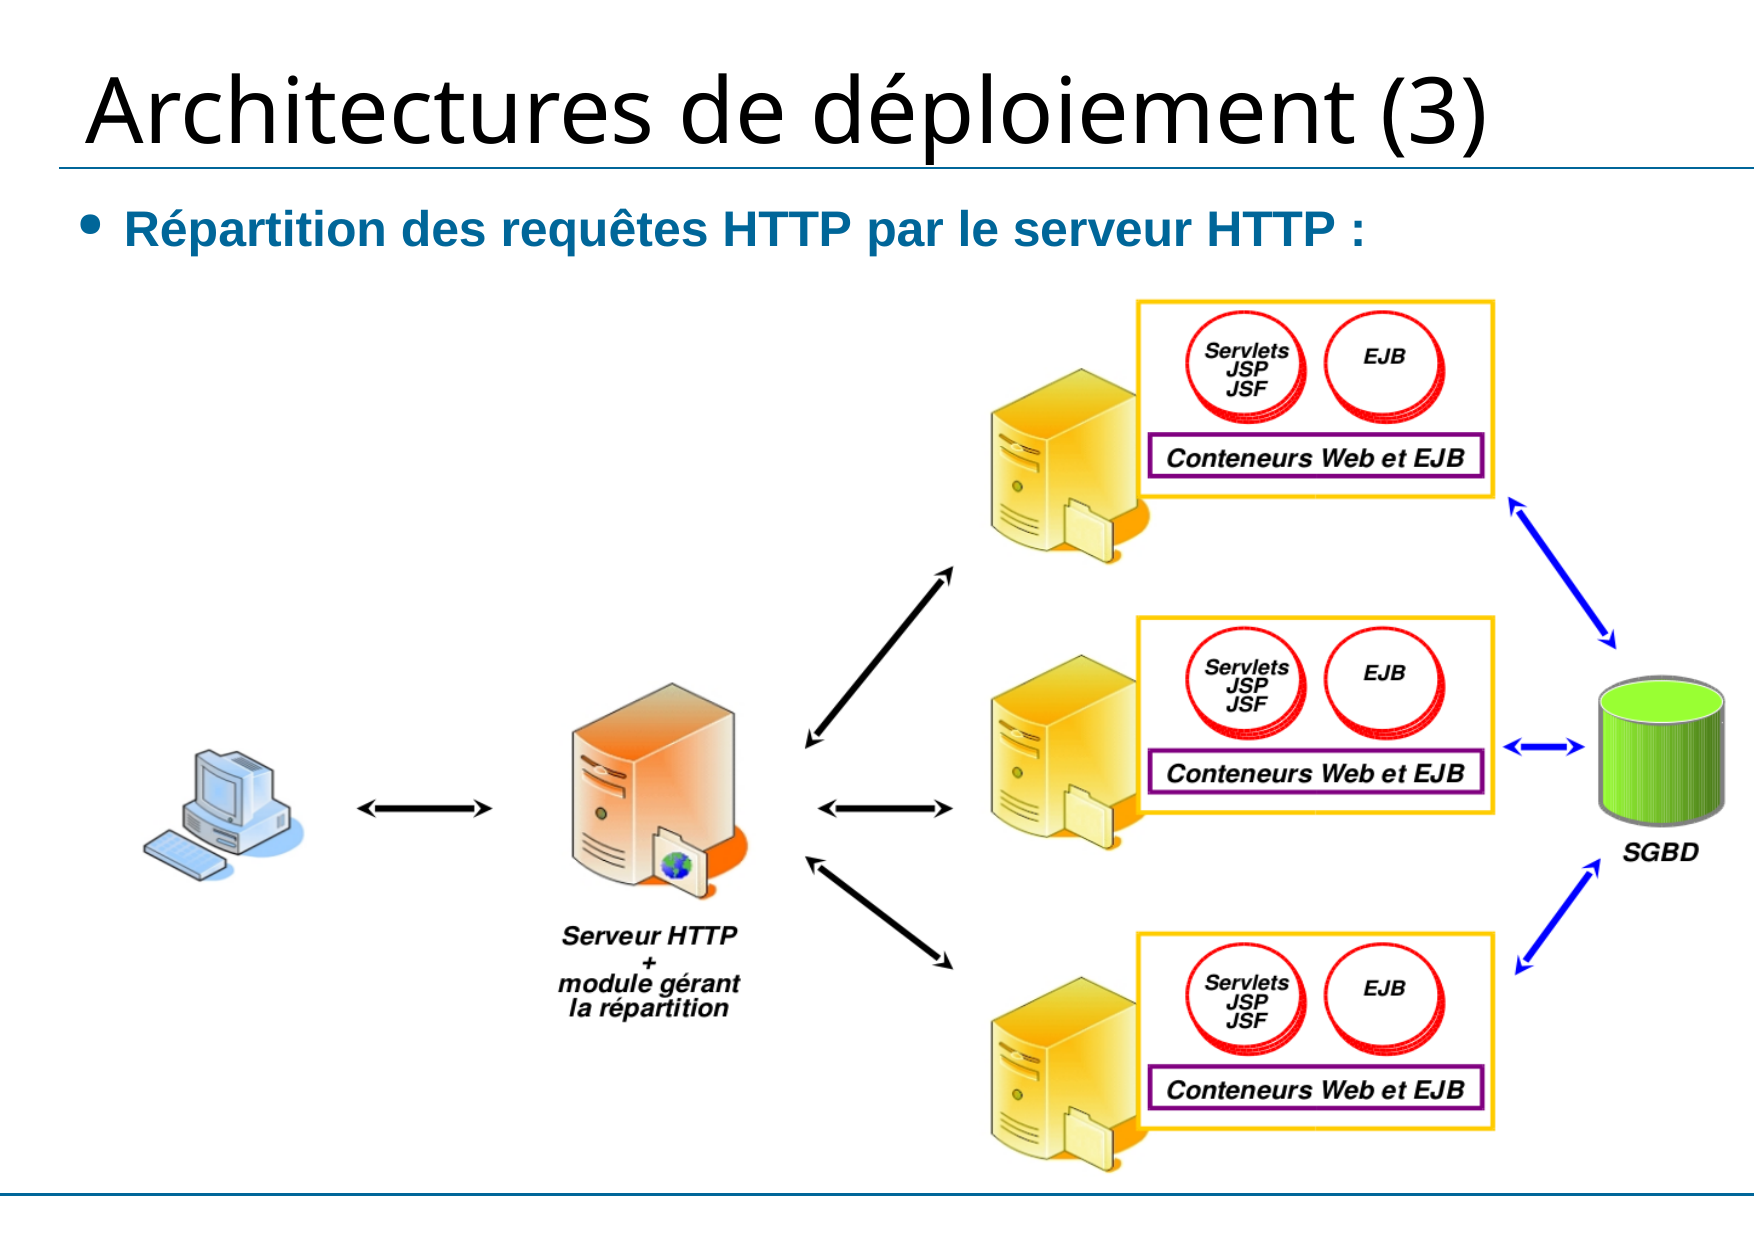

# Architectures de déploiement (3)
Répartition des requêtes HTTP par le serveur HTTP :